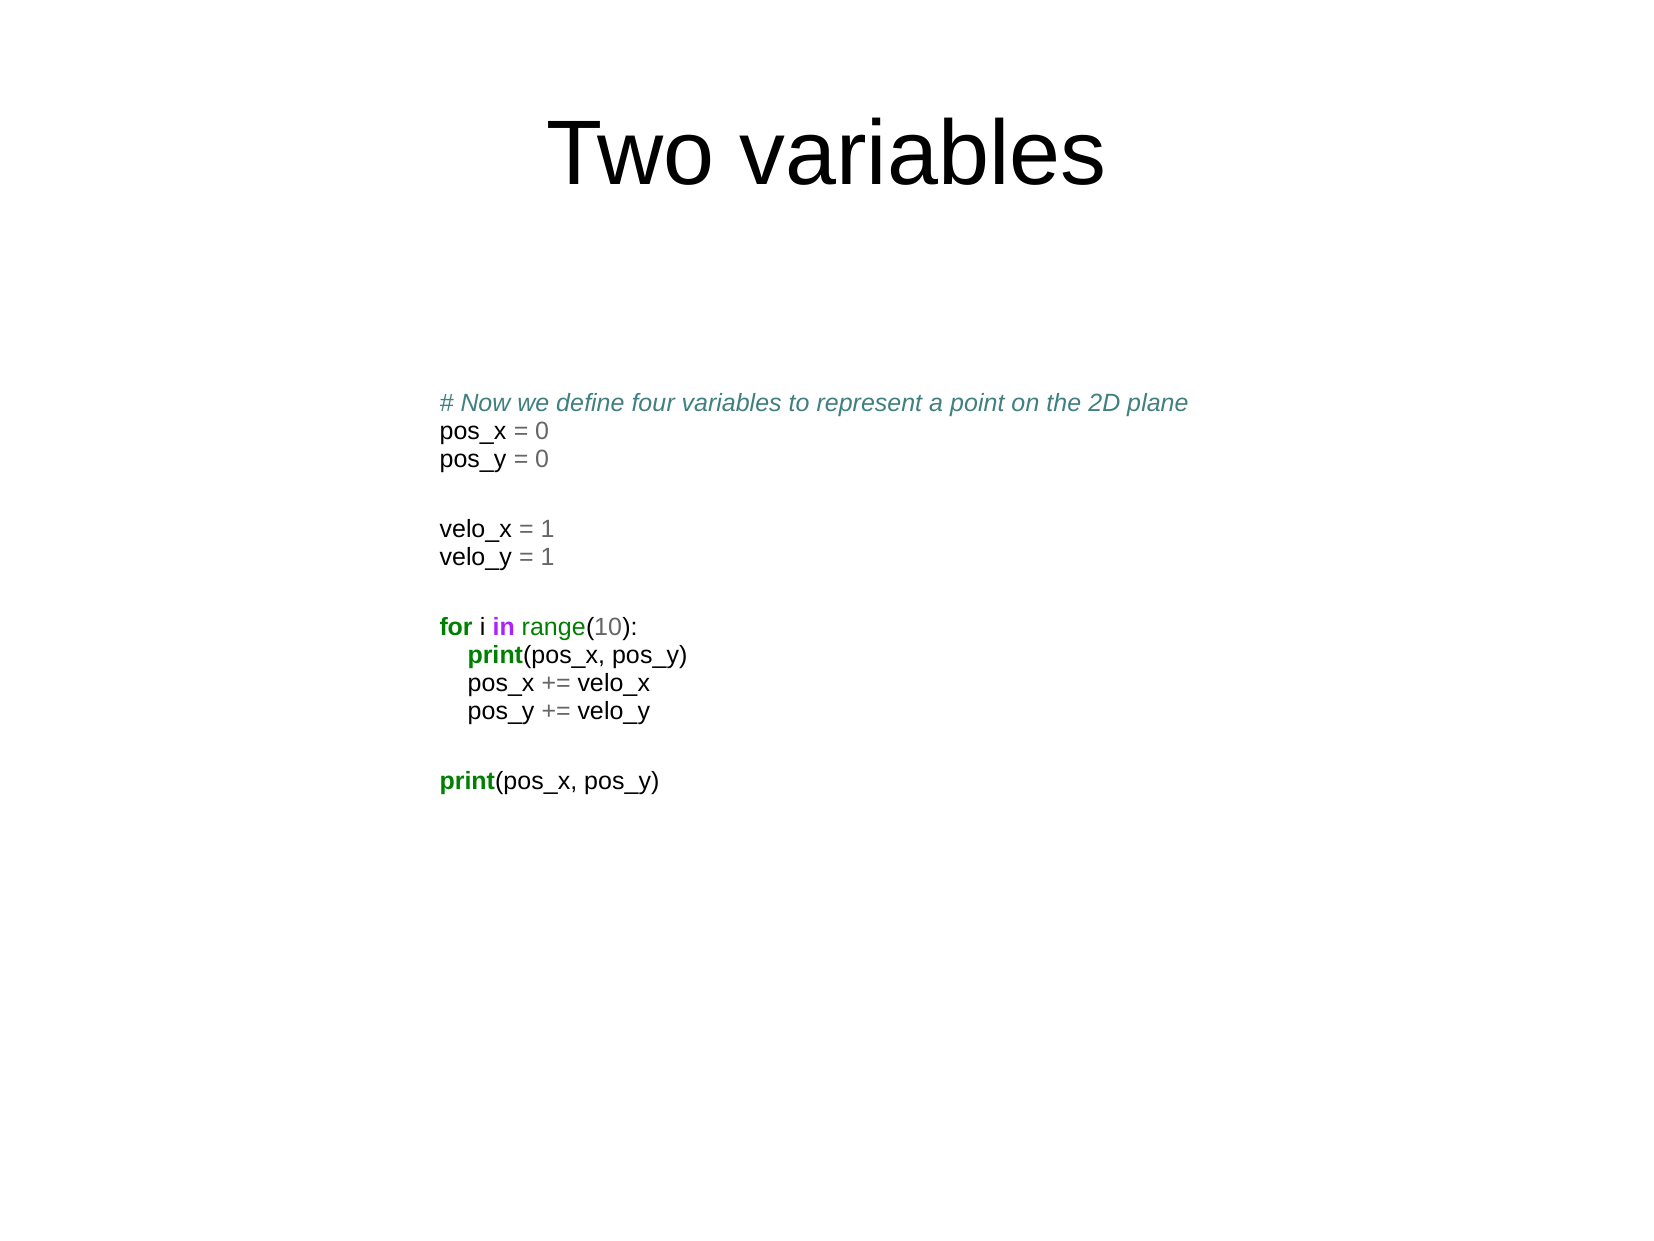

# Two variables
# Now we define four variables to represent a point on the 2D plane
pos_x = 0
pos_y = 0
velo_x = 1
velo_y = 1
for i in range(10):
 print(pos_x, pos_y)
 pos_x += velo_x
 pos_y += velo_y
print(pos_x, pos_y)